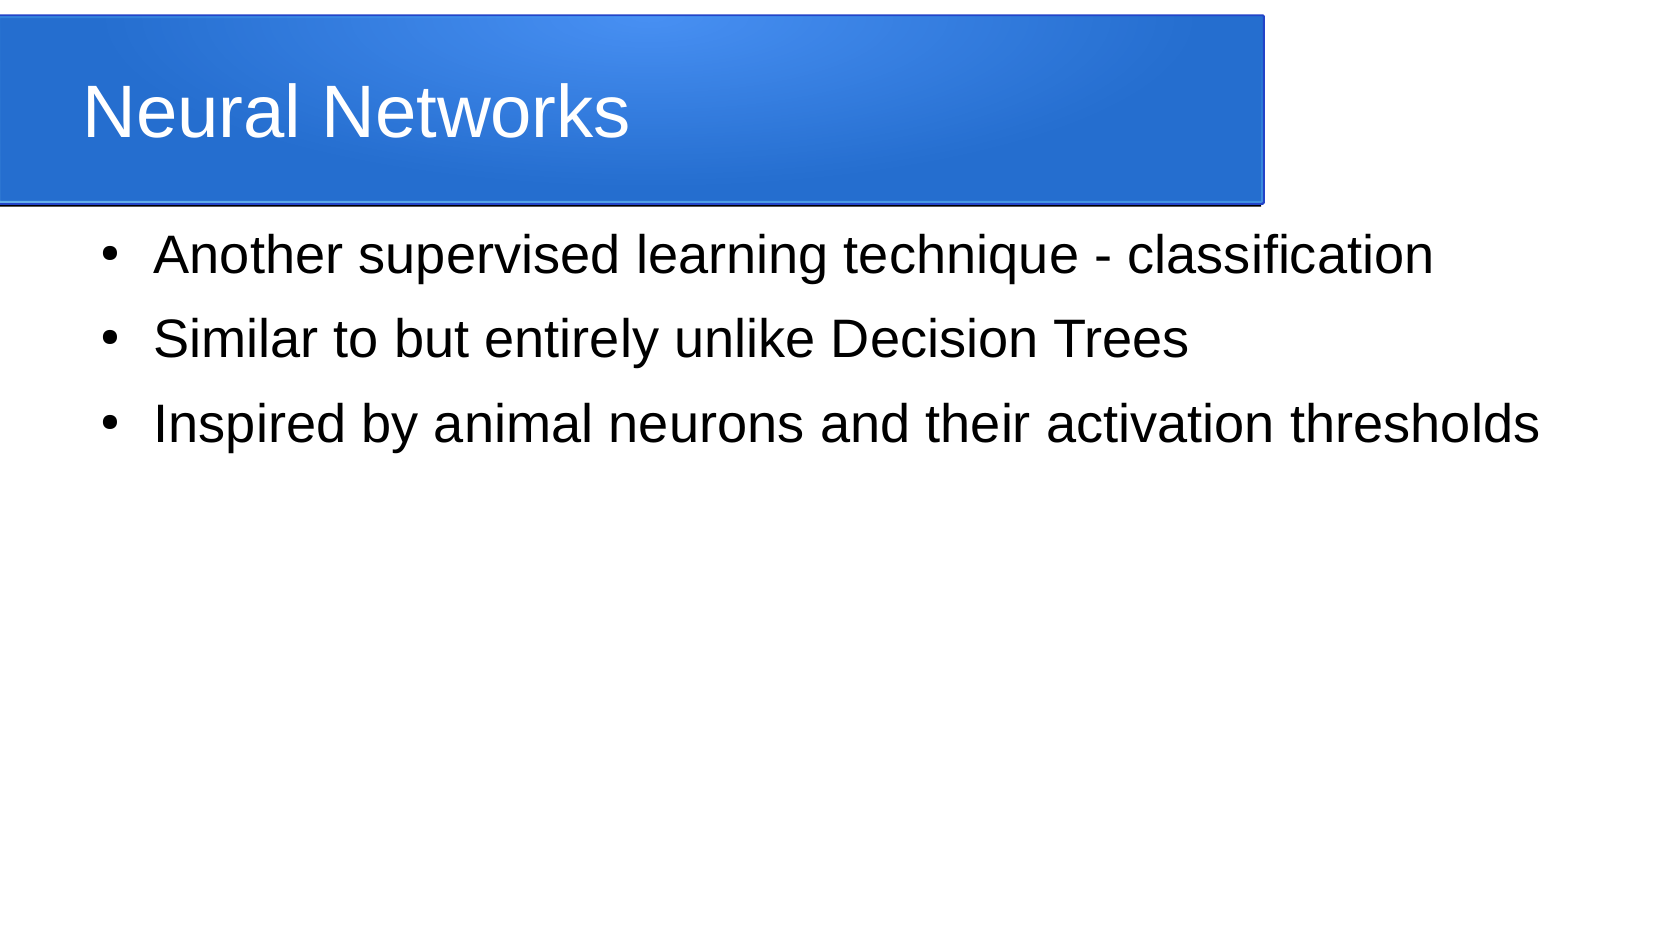

# Neural Networks
Another supervised learning technique - classification
Similar to but entirely unlike Decision Trees
Inspired by animal neurons and their activation thresholds